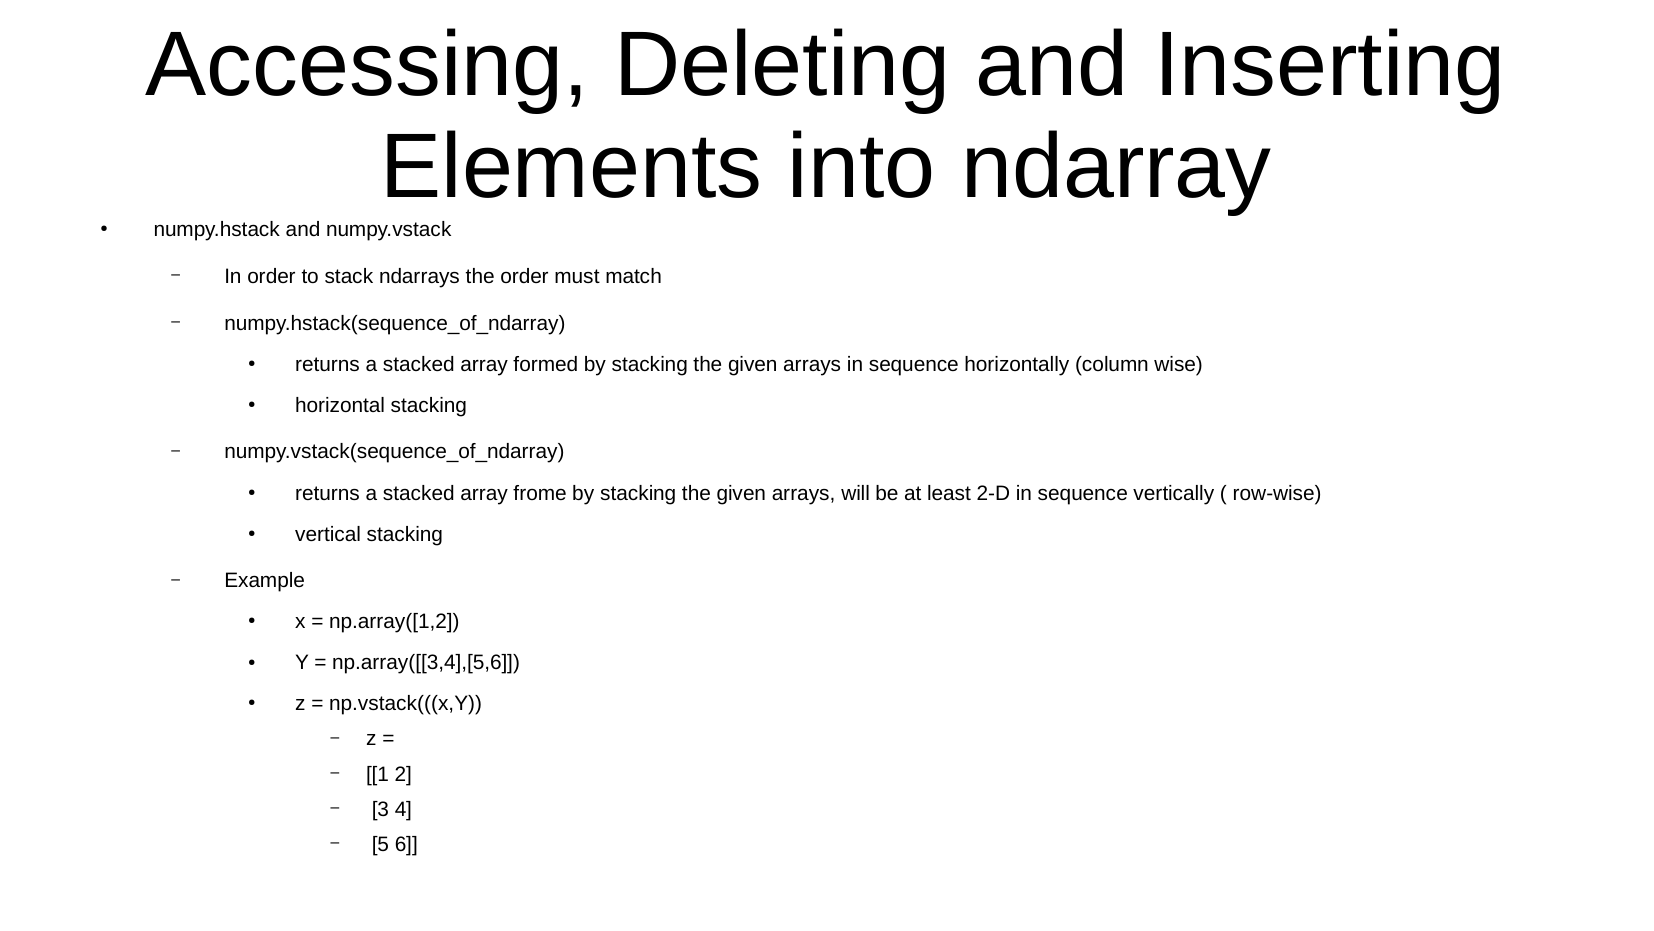

# Accessing, Deleting and Inserting Elements into ndarray
numpy.hstack and numpy.vstack
In order to stack ndarrays the order must match
numpy.hstack(sequence_of_ndarray)
returns a stacked array formed by stacking the given arrays in sequence horizontally (column wise)
horizontal stacking
numpy.vstack(sequence_of_ndarray)
returns a stacked array frome by stacking the given arrays, will be at least 2-D in sequence vertically ( row-wise)
vertical stacking
Example
x = np.array([1,2])
Y = np.array([[3,4],[5,6]])
z = np.vstack(((x,Y))
z =
[[1 2]
 [3 4]
 [5 6]]